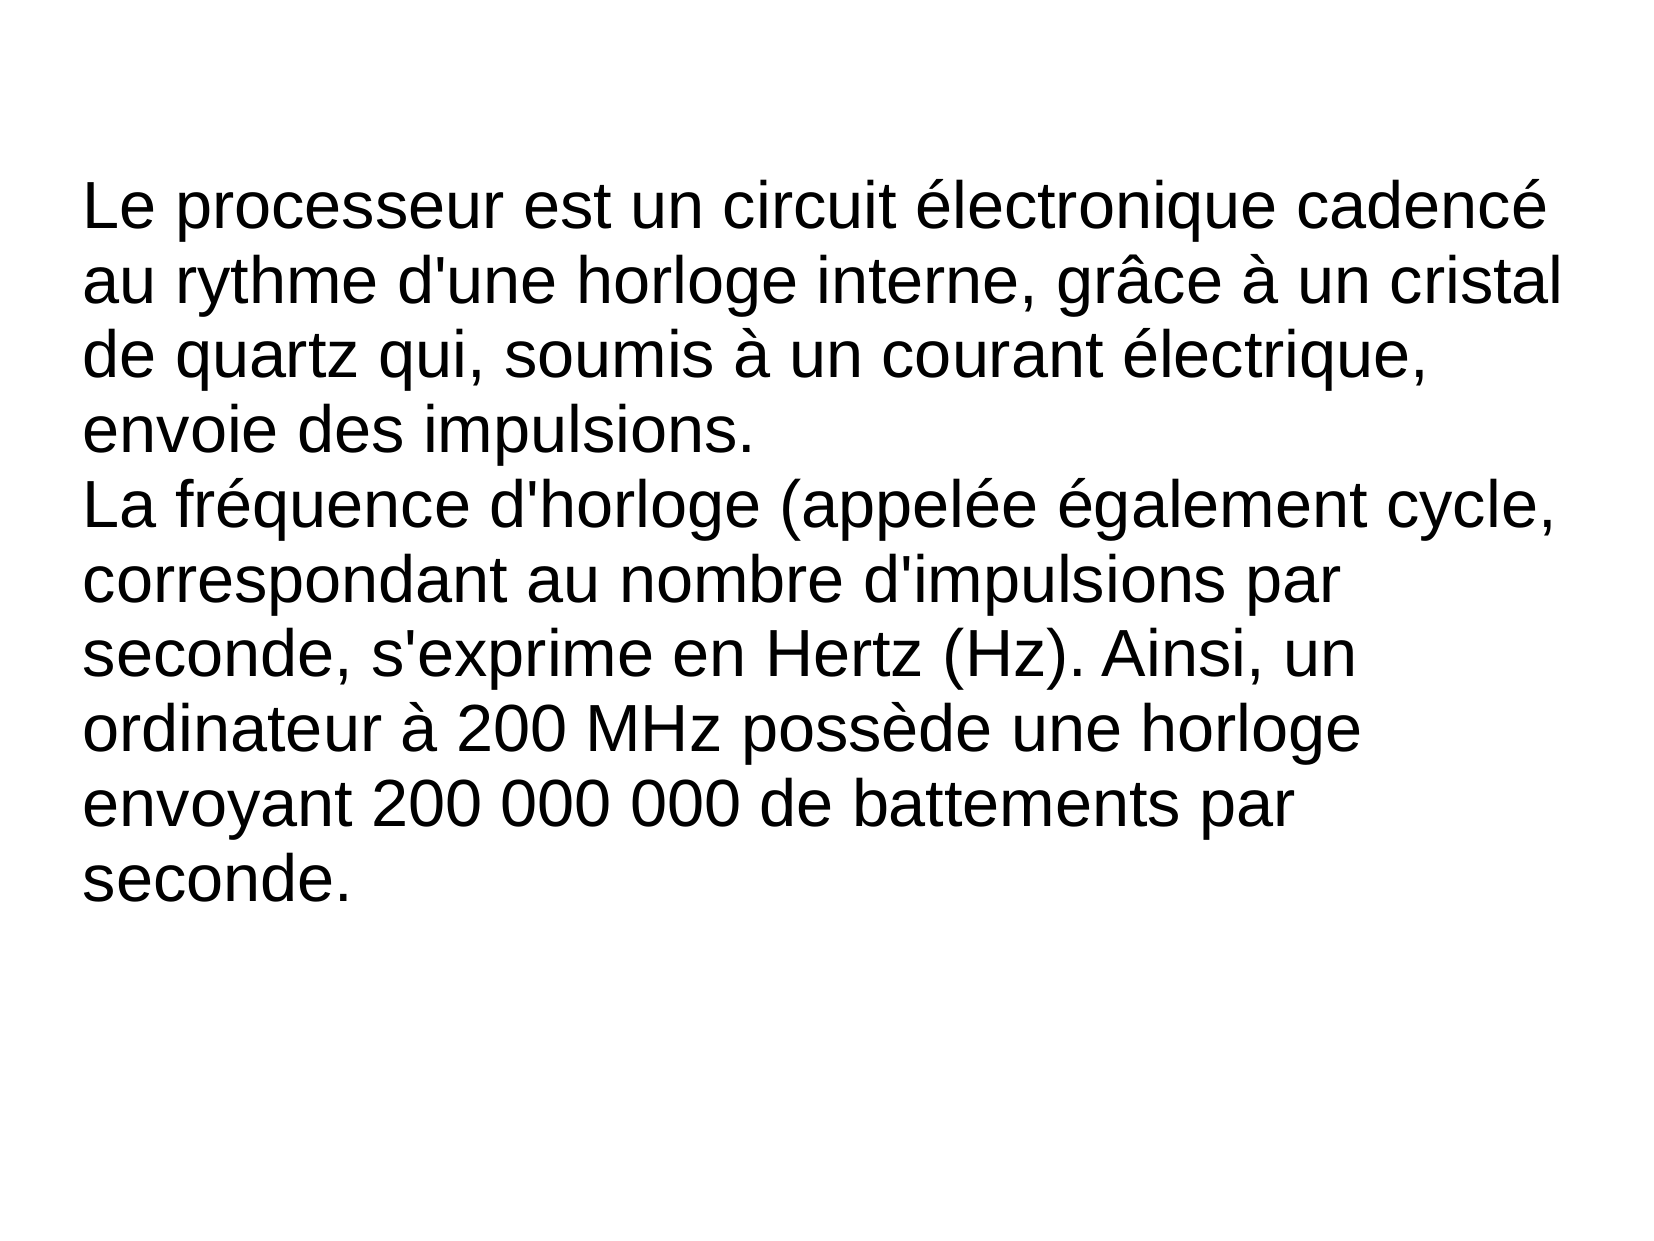

# Le processeur est un circuit électronique cadencé au rythme d'une horloge interne, grâce à un cristal de quartz qui, soumis à un courant électrique, envoie des impulsions.
La fréquence d'horloge (appelée également cycle, correspondant au nombre d'impulsions par seconde, s'exprime en Hertz (Hz). Ainsi, un ordinateur à 200 MHz possède une horloge envoyant 200 000 000 de battements par seconde.